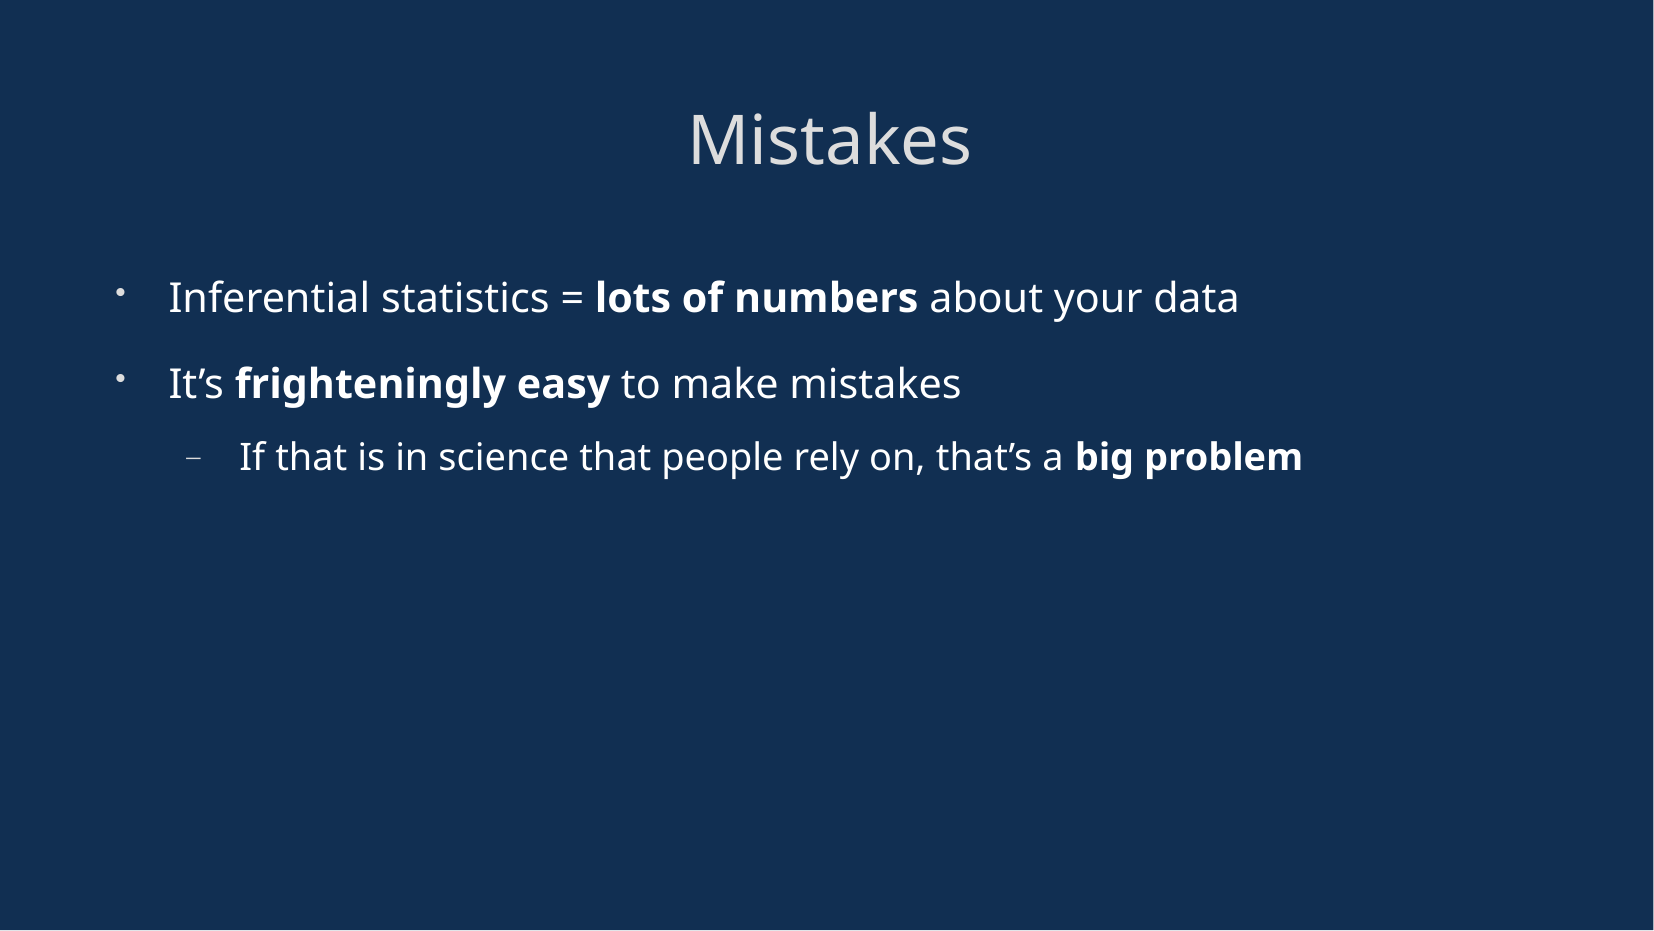

# Mistakes
Inferential statistics = lots of numbers about your data
It’s frighteningly easy to make mistakes
If that is in science that people rely on, that’s a big problem